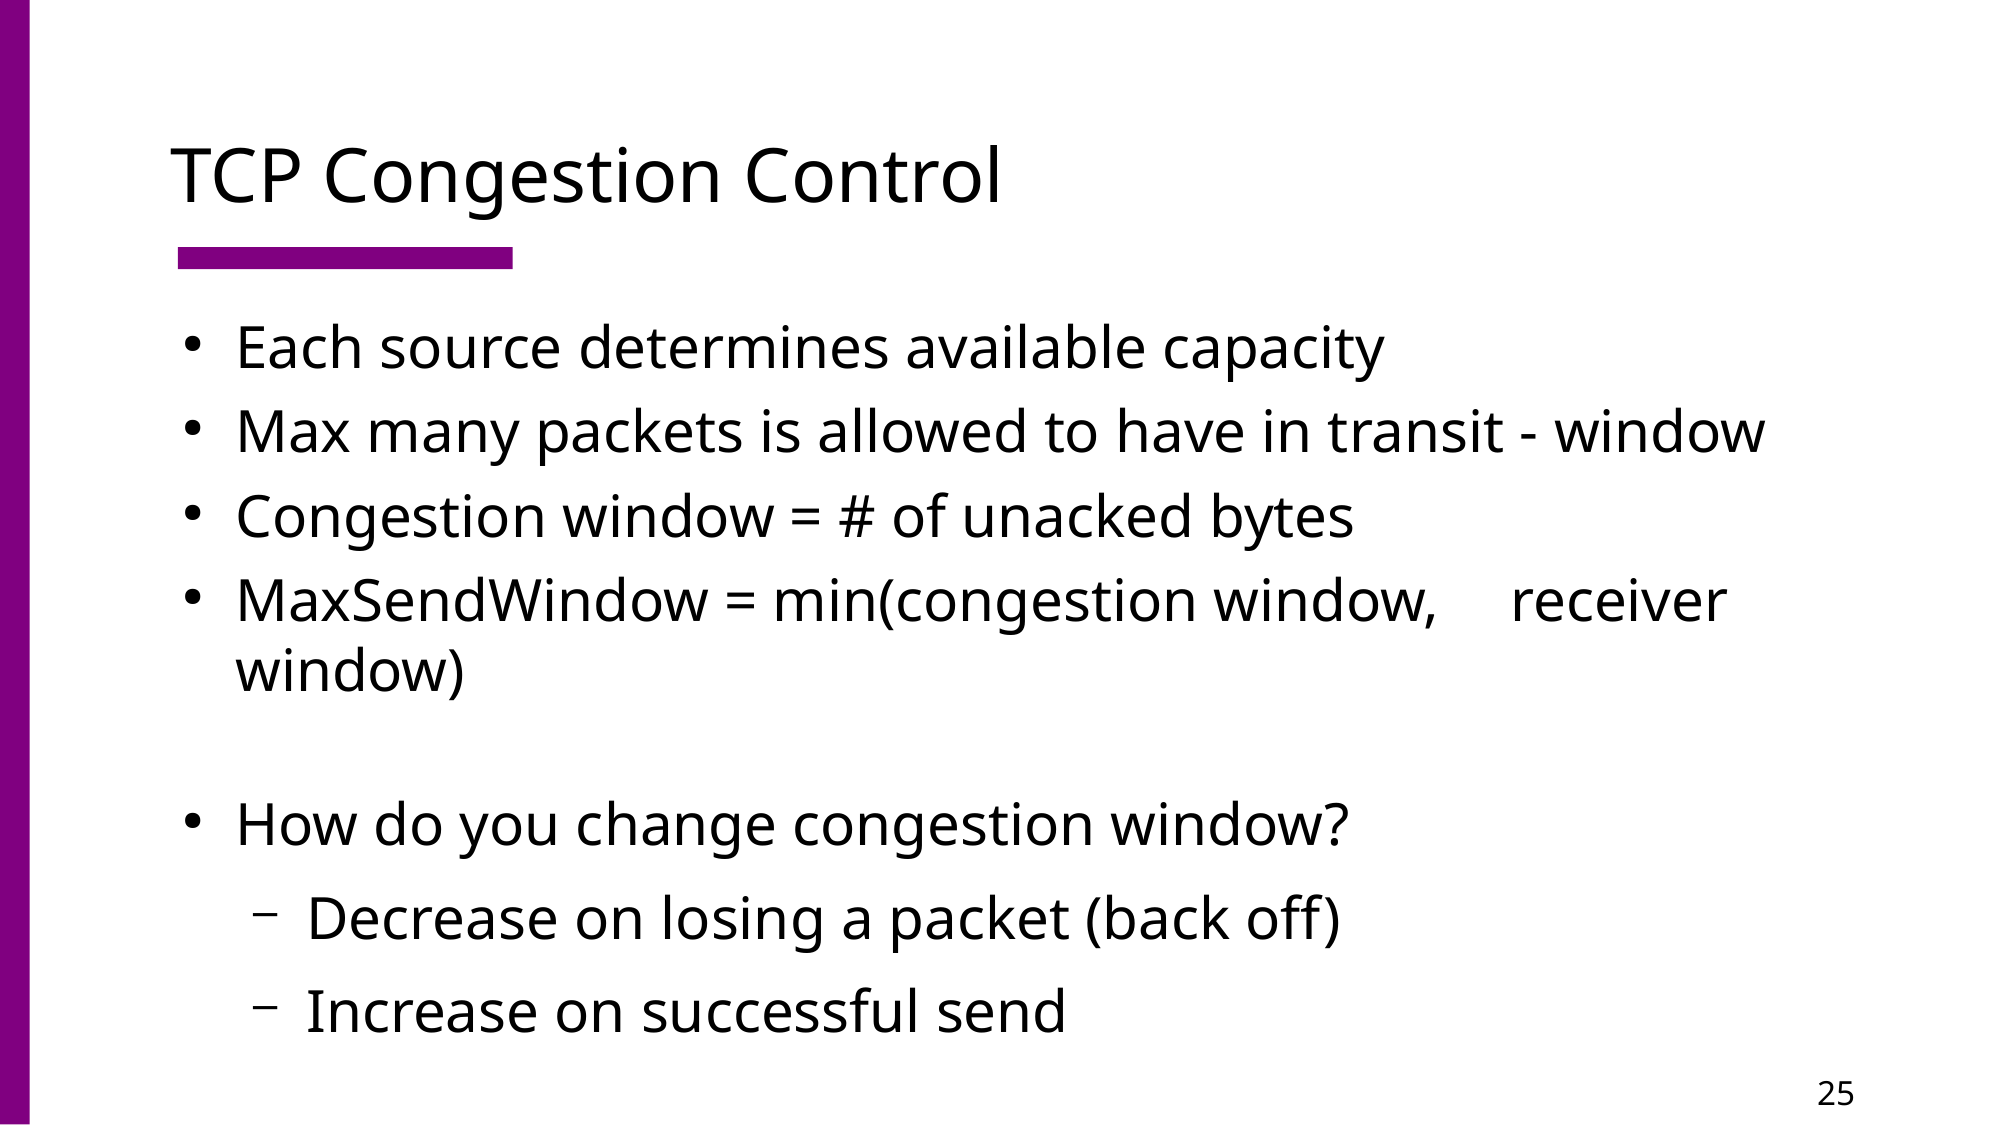

# TCP Congestion Control
Each source determines available capacity
Max many packets is allowed to have in transit - window
Congestion window = # of unacked bytes
MaxSendWindow = min(congestion window, 	receiver window)
How do you change congestion window?
Decrease on losing a packet (back off)
Increase on successful send